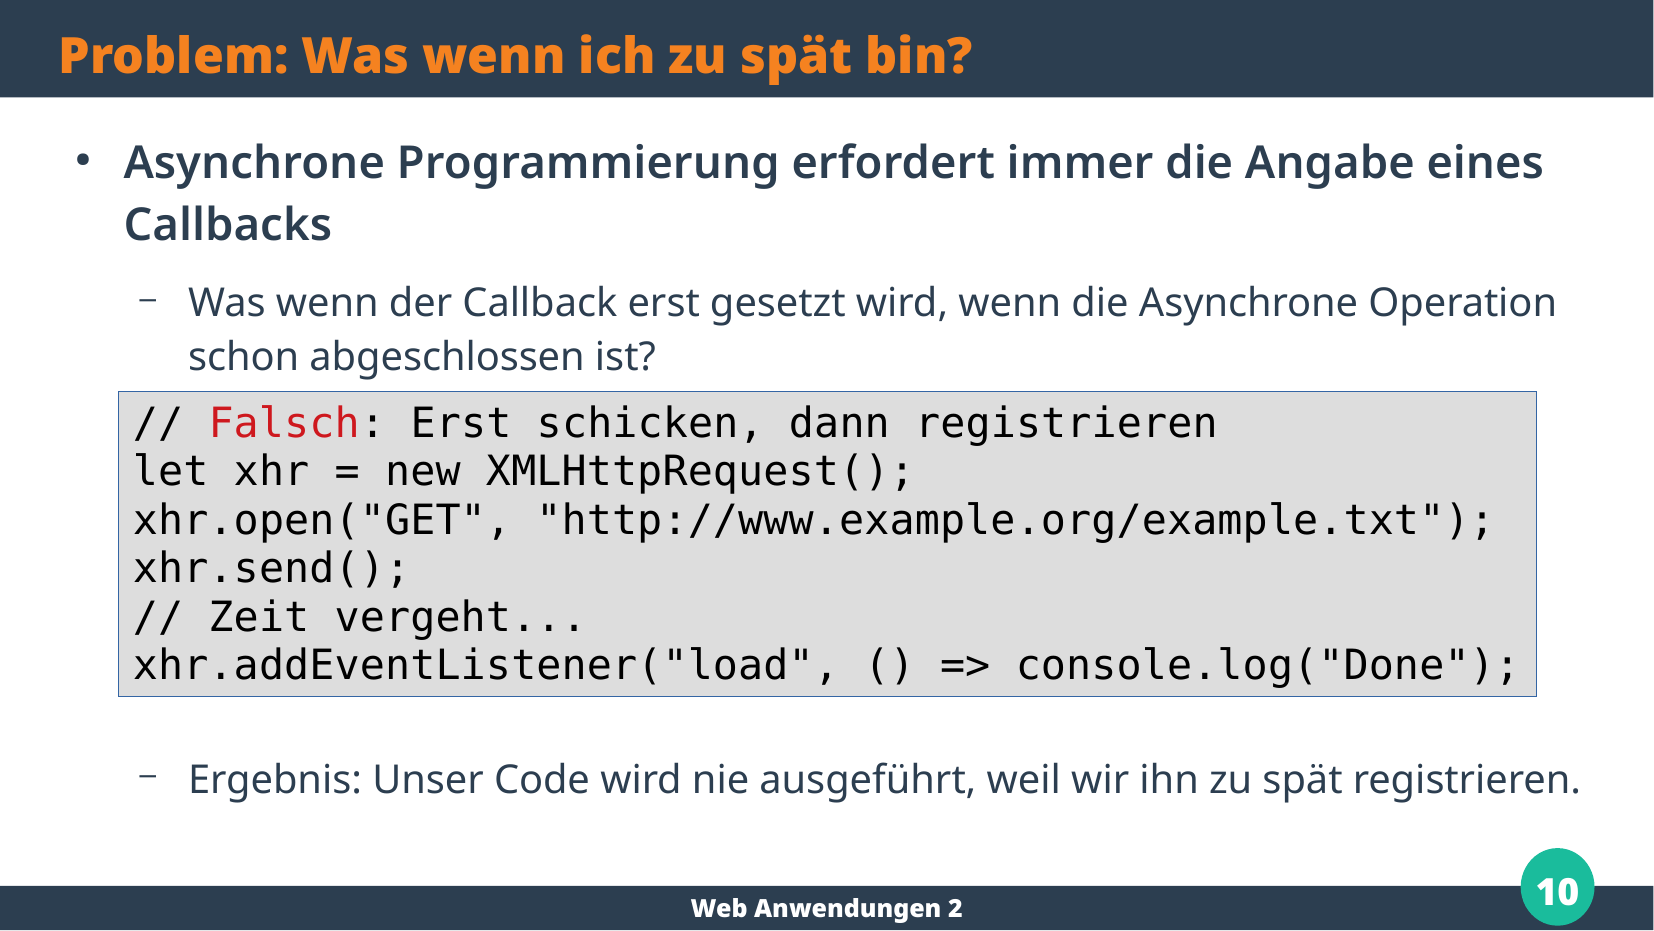

# Problem: Was wenn ich zu spät bin?
Asynchrone Programmierung erfordert immer die Angabe eines Callbacks
Was wenn der Callback erst gesetzt wird, wenn die Asynchrone Operation schon abgeschlossen ist?
Ergebnis: Unser Code wird nie ausgeführt, weil wir ihn zu spät registrieren.
// Falsch: Erst schicken, dann registrieren
let xhr = new XMLHttpRequest();
xhr.open("GET", "http://www.example.org/example.txt");
xhr.send();
// Zeit vergeht...
xhr.addEventListener("load", () => console.log("Done");
10